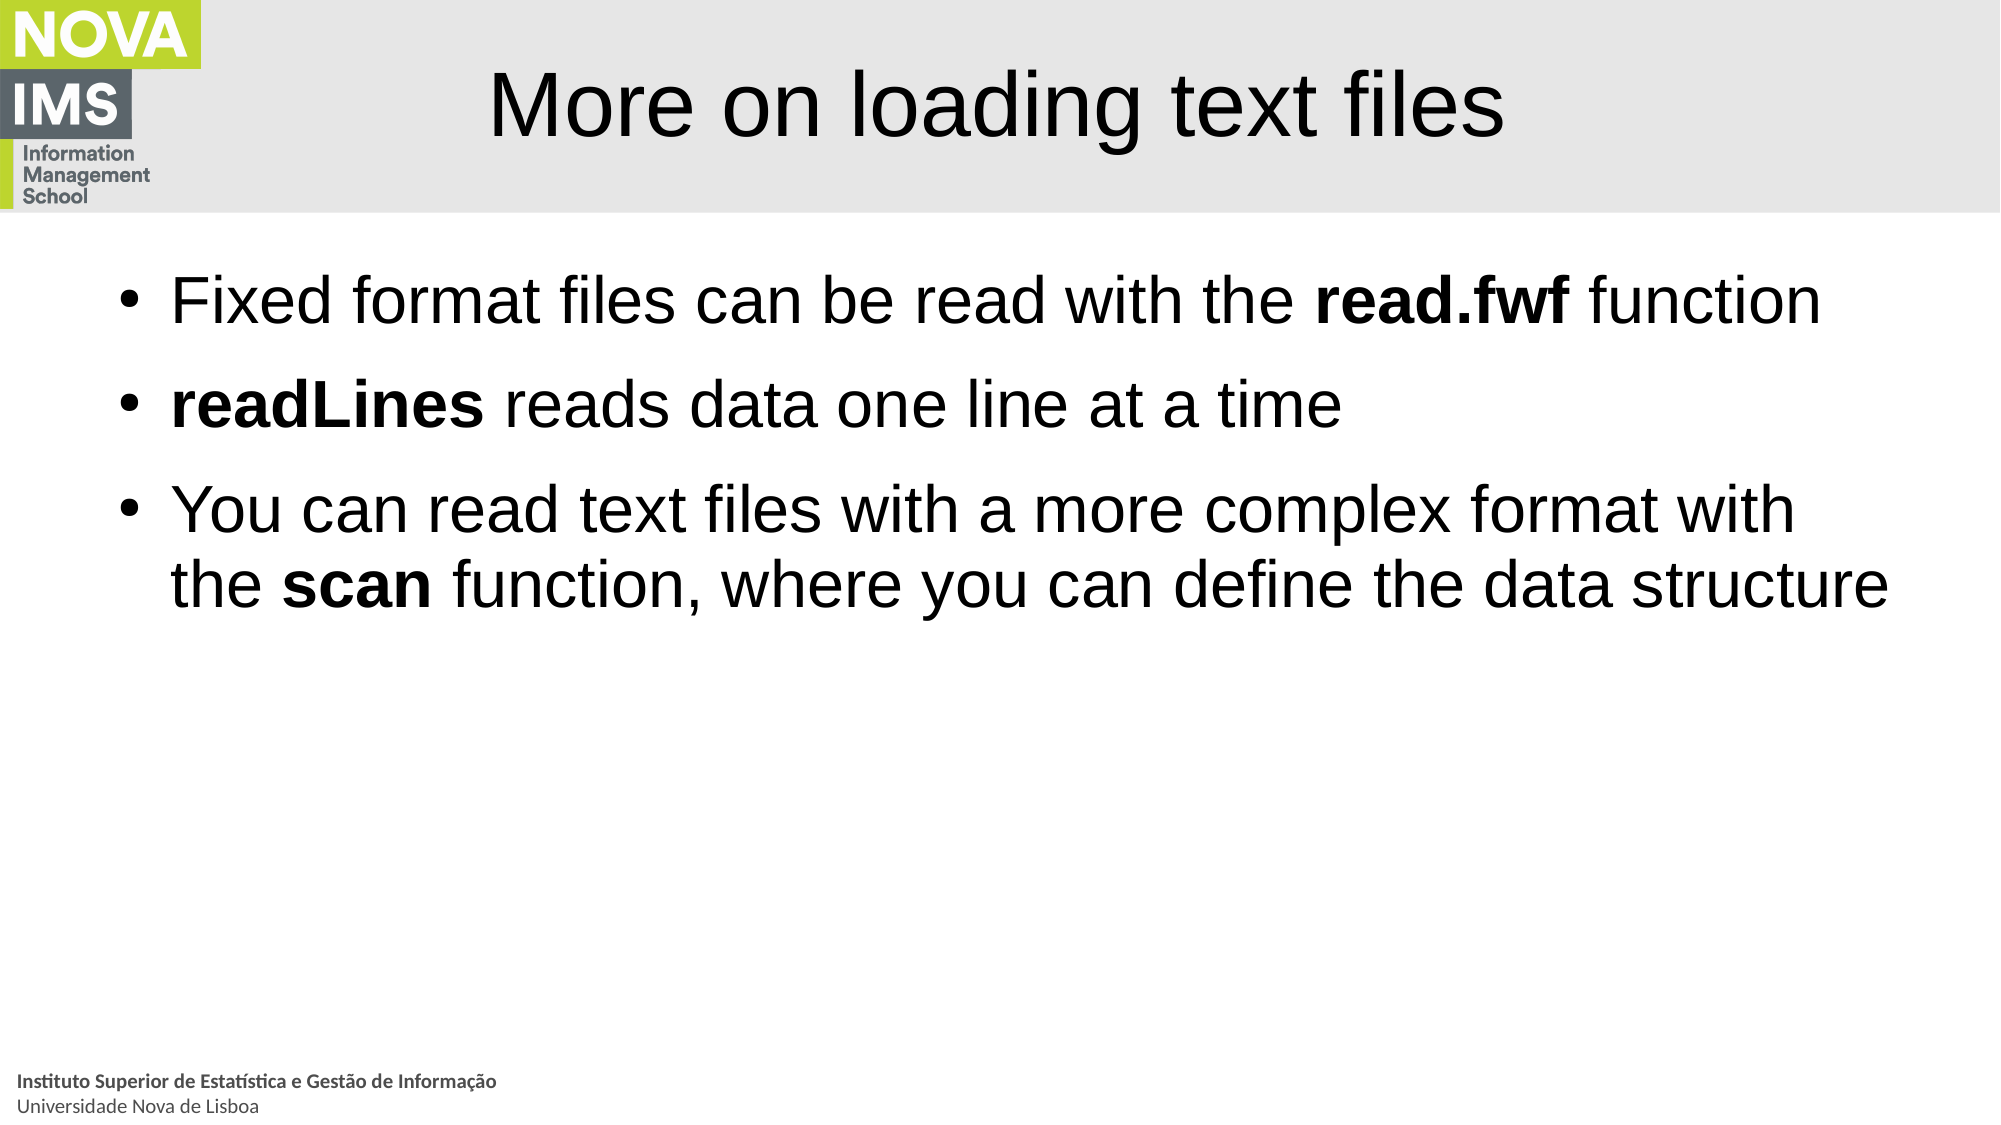

# More on loading text files
Fixed format files can be read with the read.fwf function
readLines reads data one line at a time
You can read text files with a more complex format with the scan function, where you can define the data structure